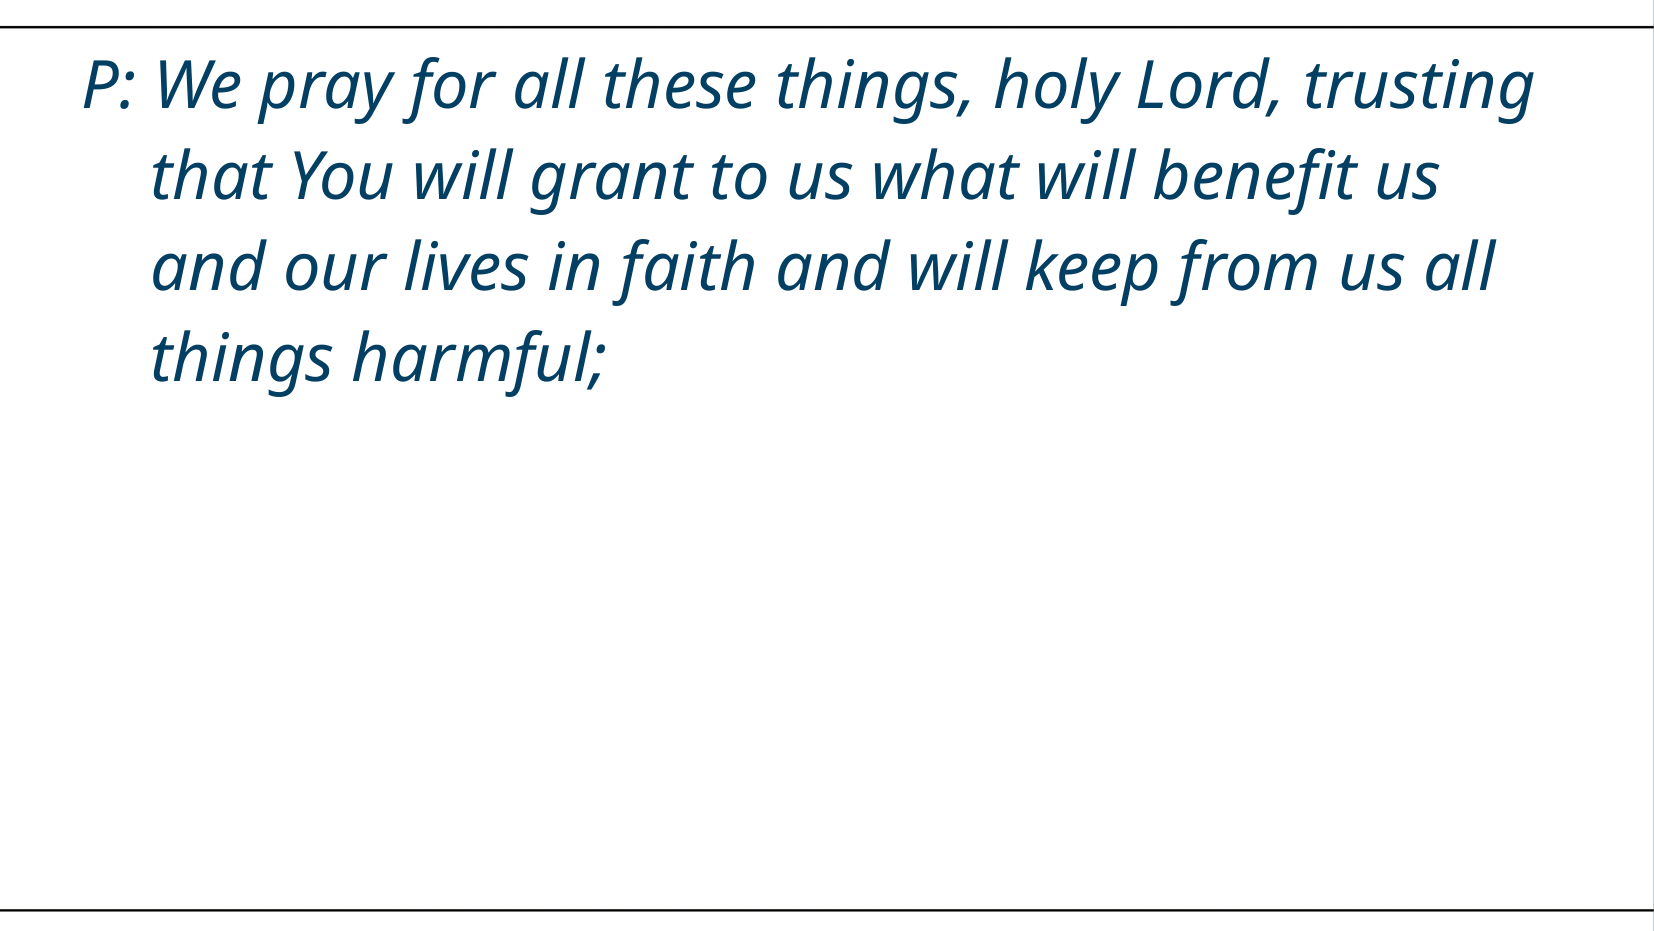

P: We pray for all these things, holy Lord, trusting
 that You will grant to us what will benefit us
 and our lives in faith and will keep from us all
 things harmful;